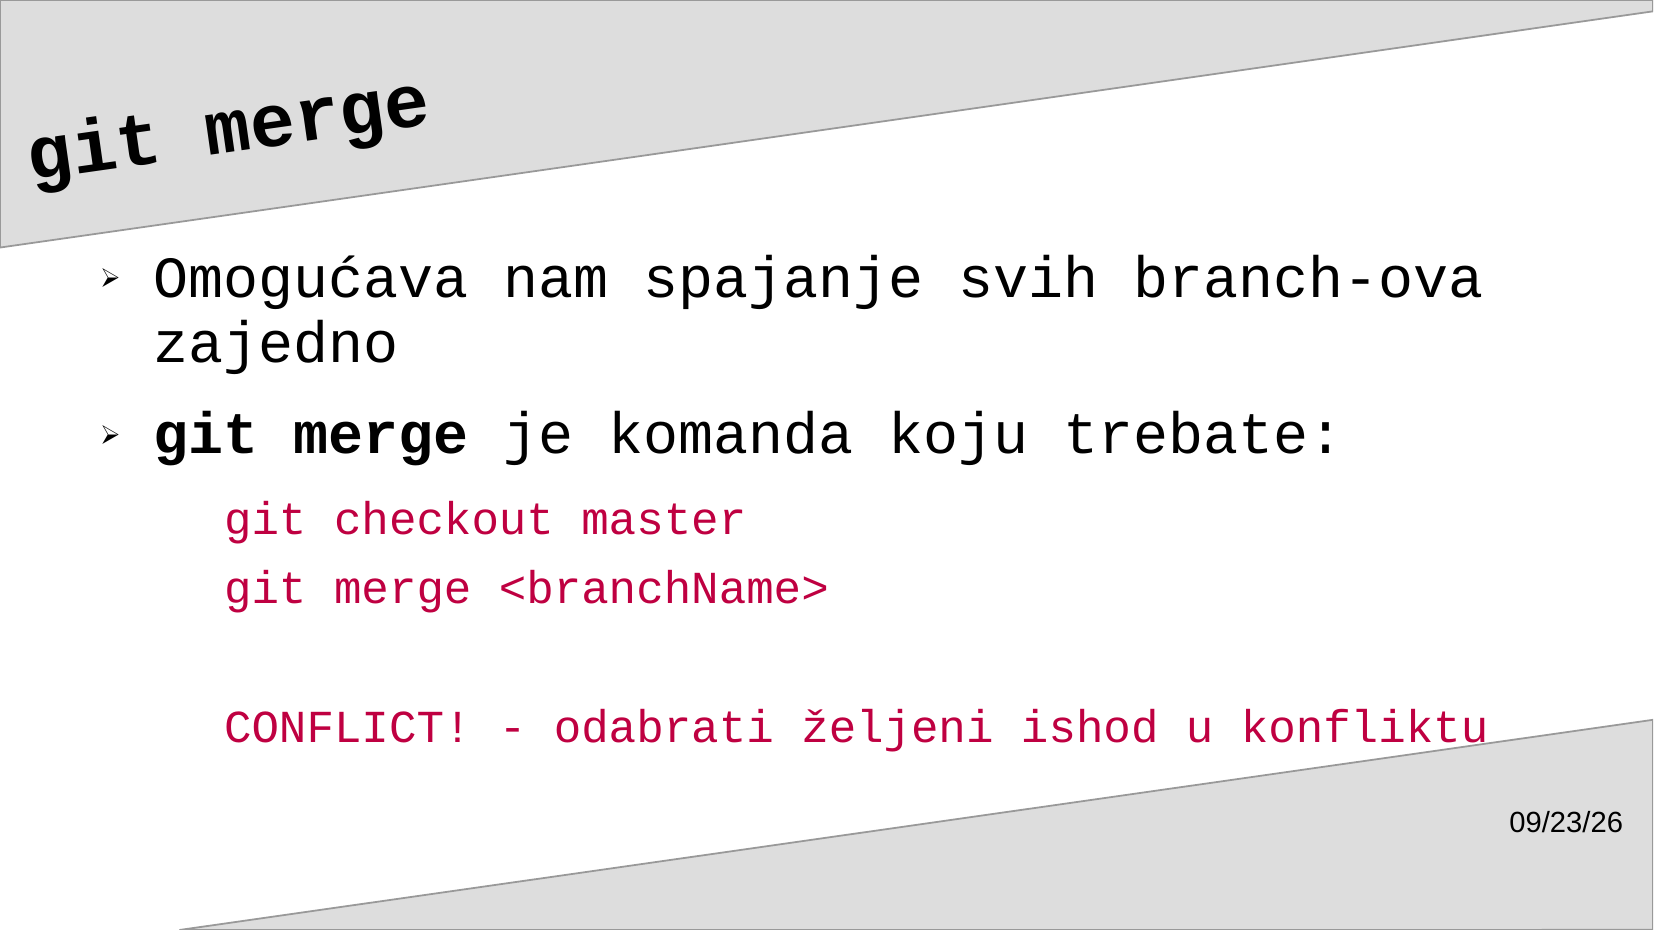

# git merge
Omogućava nam spajanje svih branch-ova zajedno
git merge je komanda koju trebate:
git checkout master
git merge <branchName>
CONFLICT! - odabrati željeni ishod u konfliktu
72